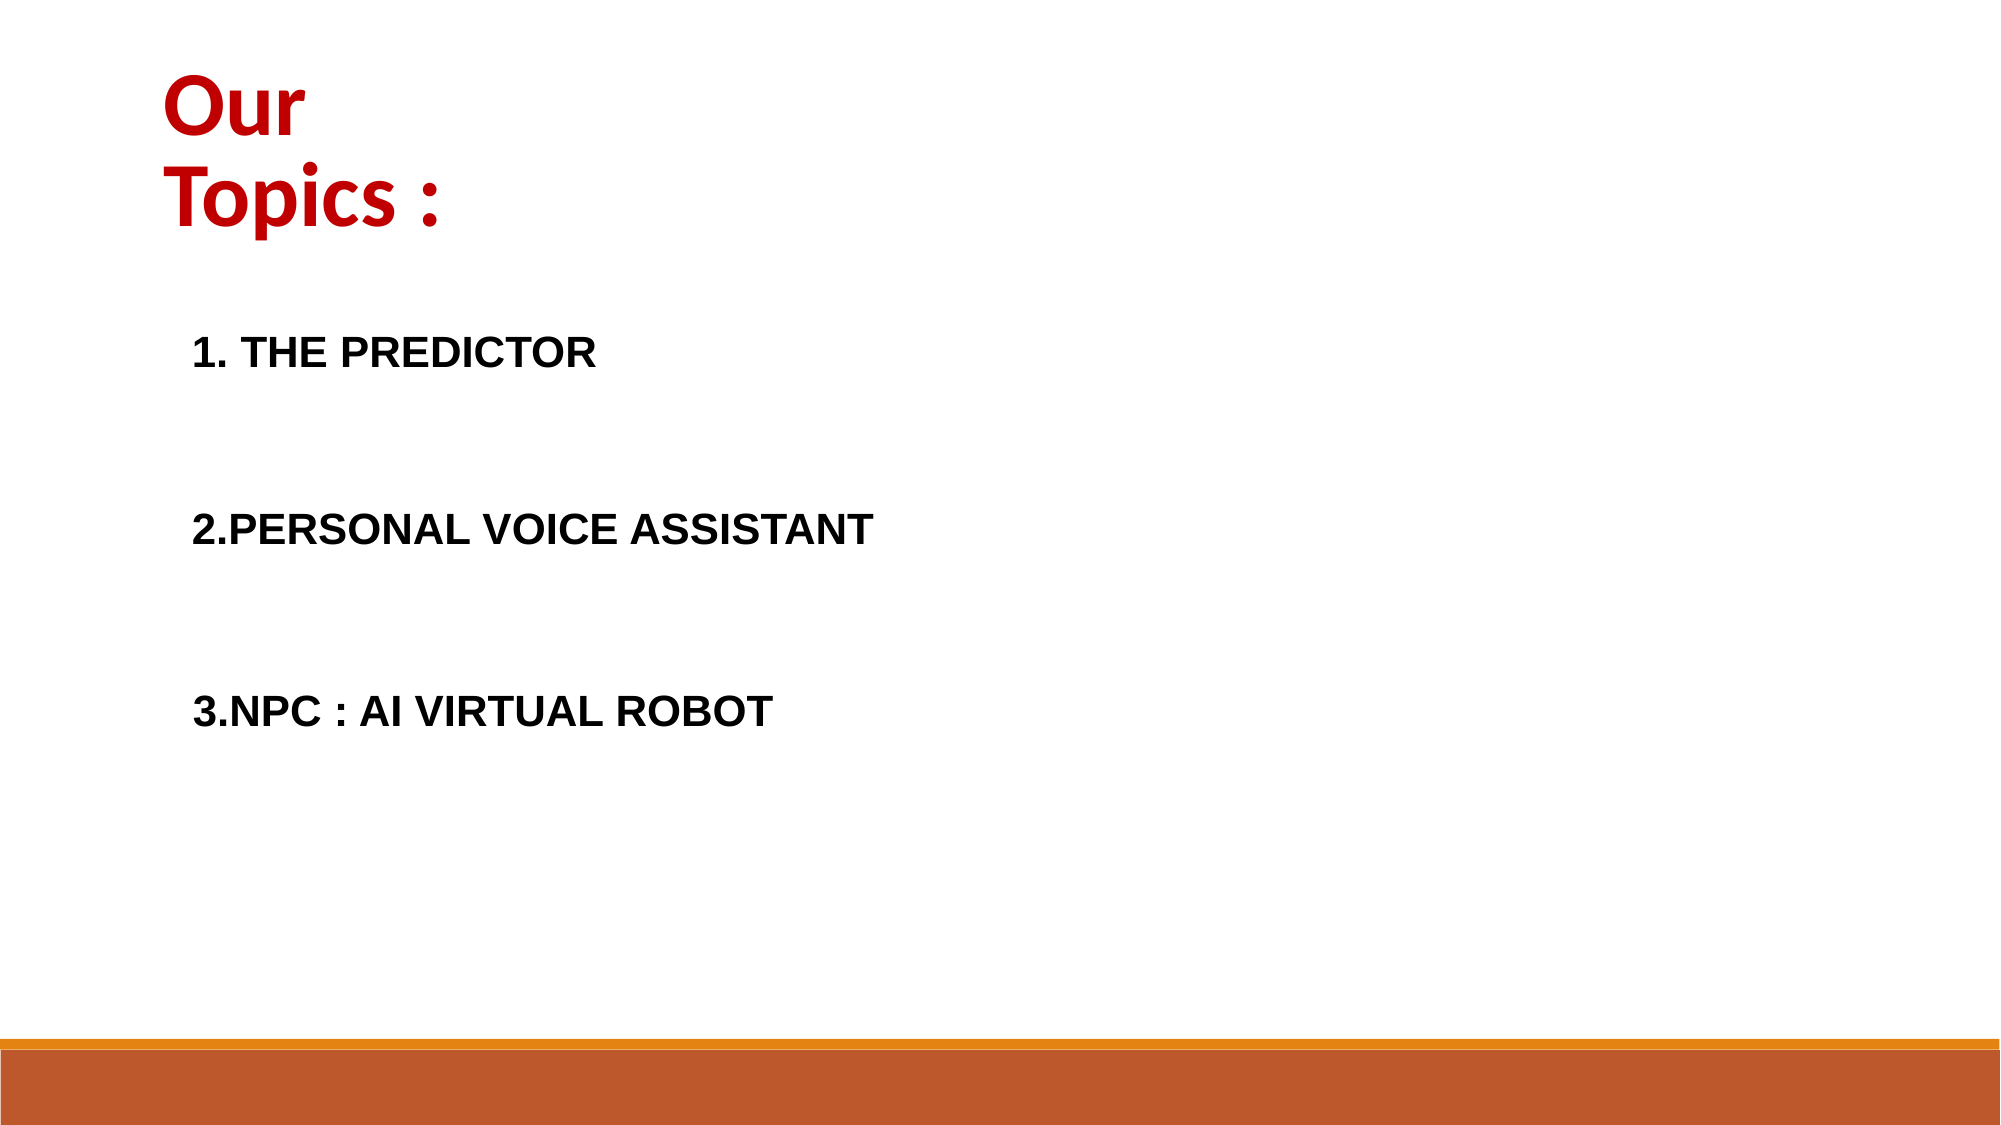

Our Topics :
1. THE PREDICTOR
2.PERSONAL VOICE ASSISTANT
3.NPC : AI VIRTUAL ROBOT